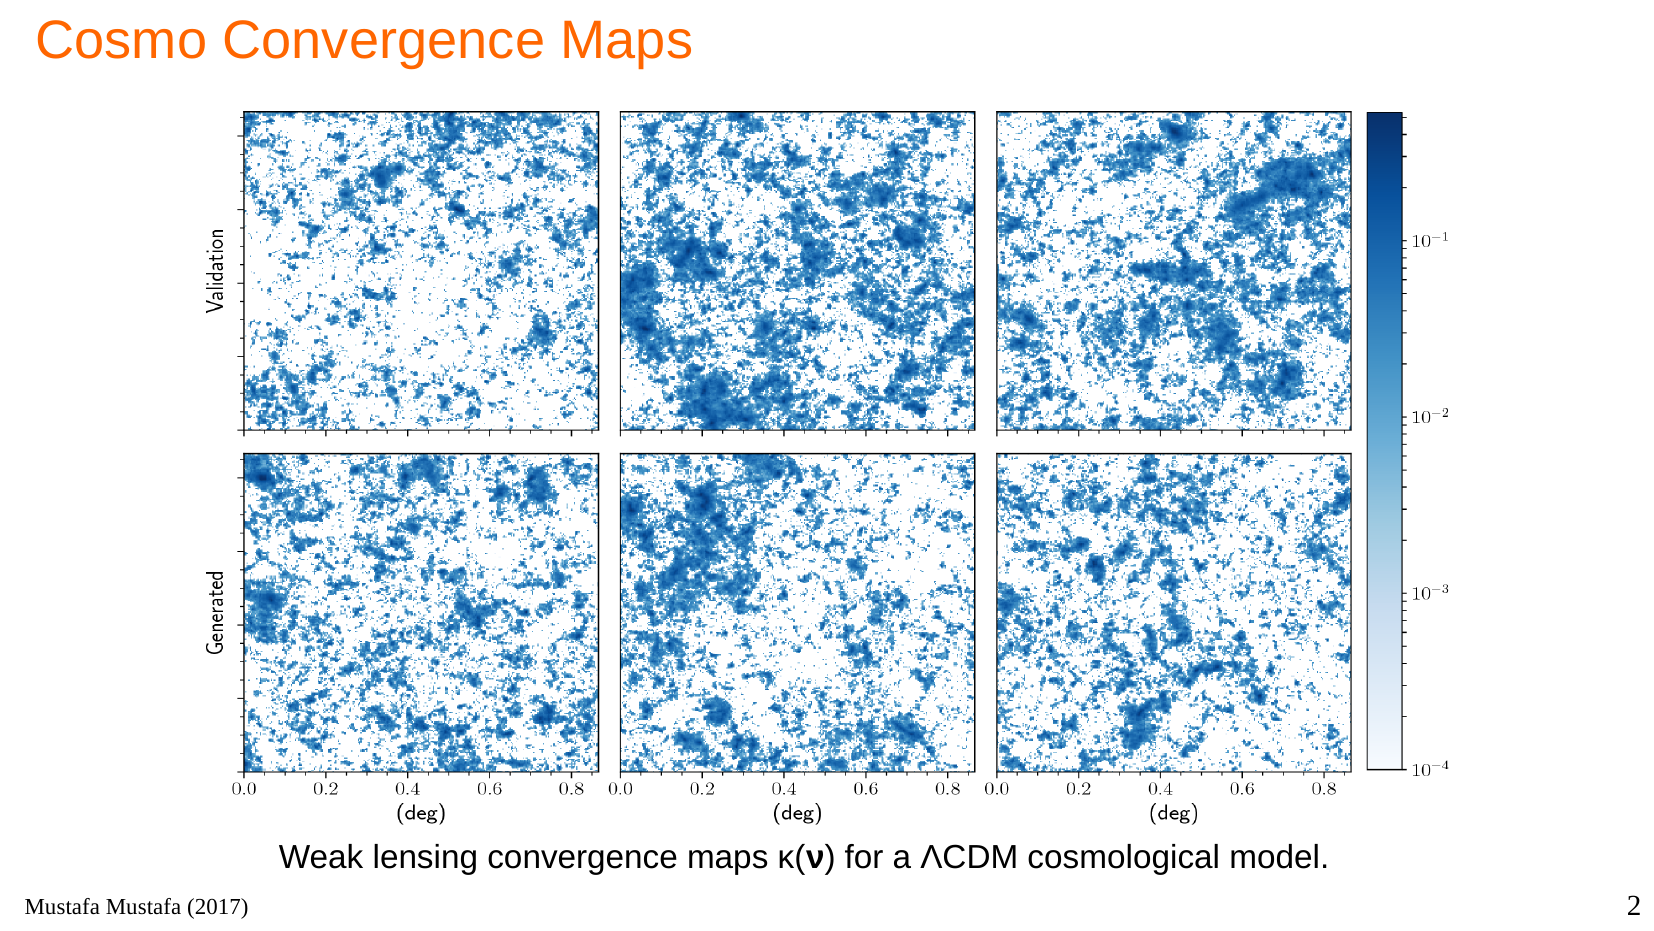

# Cosmo Convergence Maps
Weak lensing convergence maps κ(ν) for a ΛCDM cosmological model.
2
Mustafa Mustafa (2017)